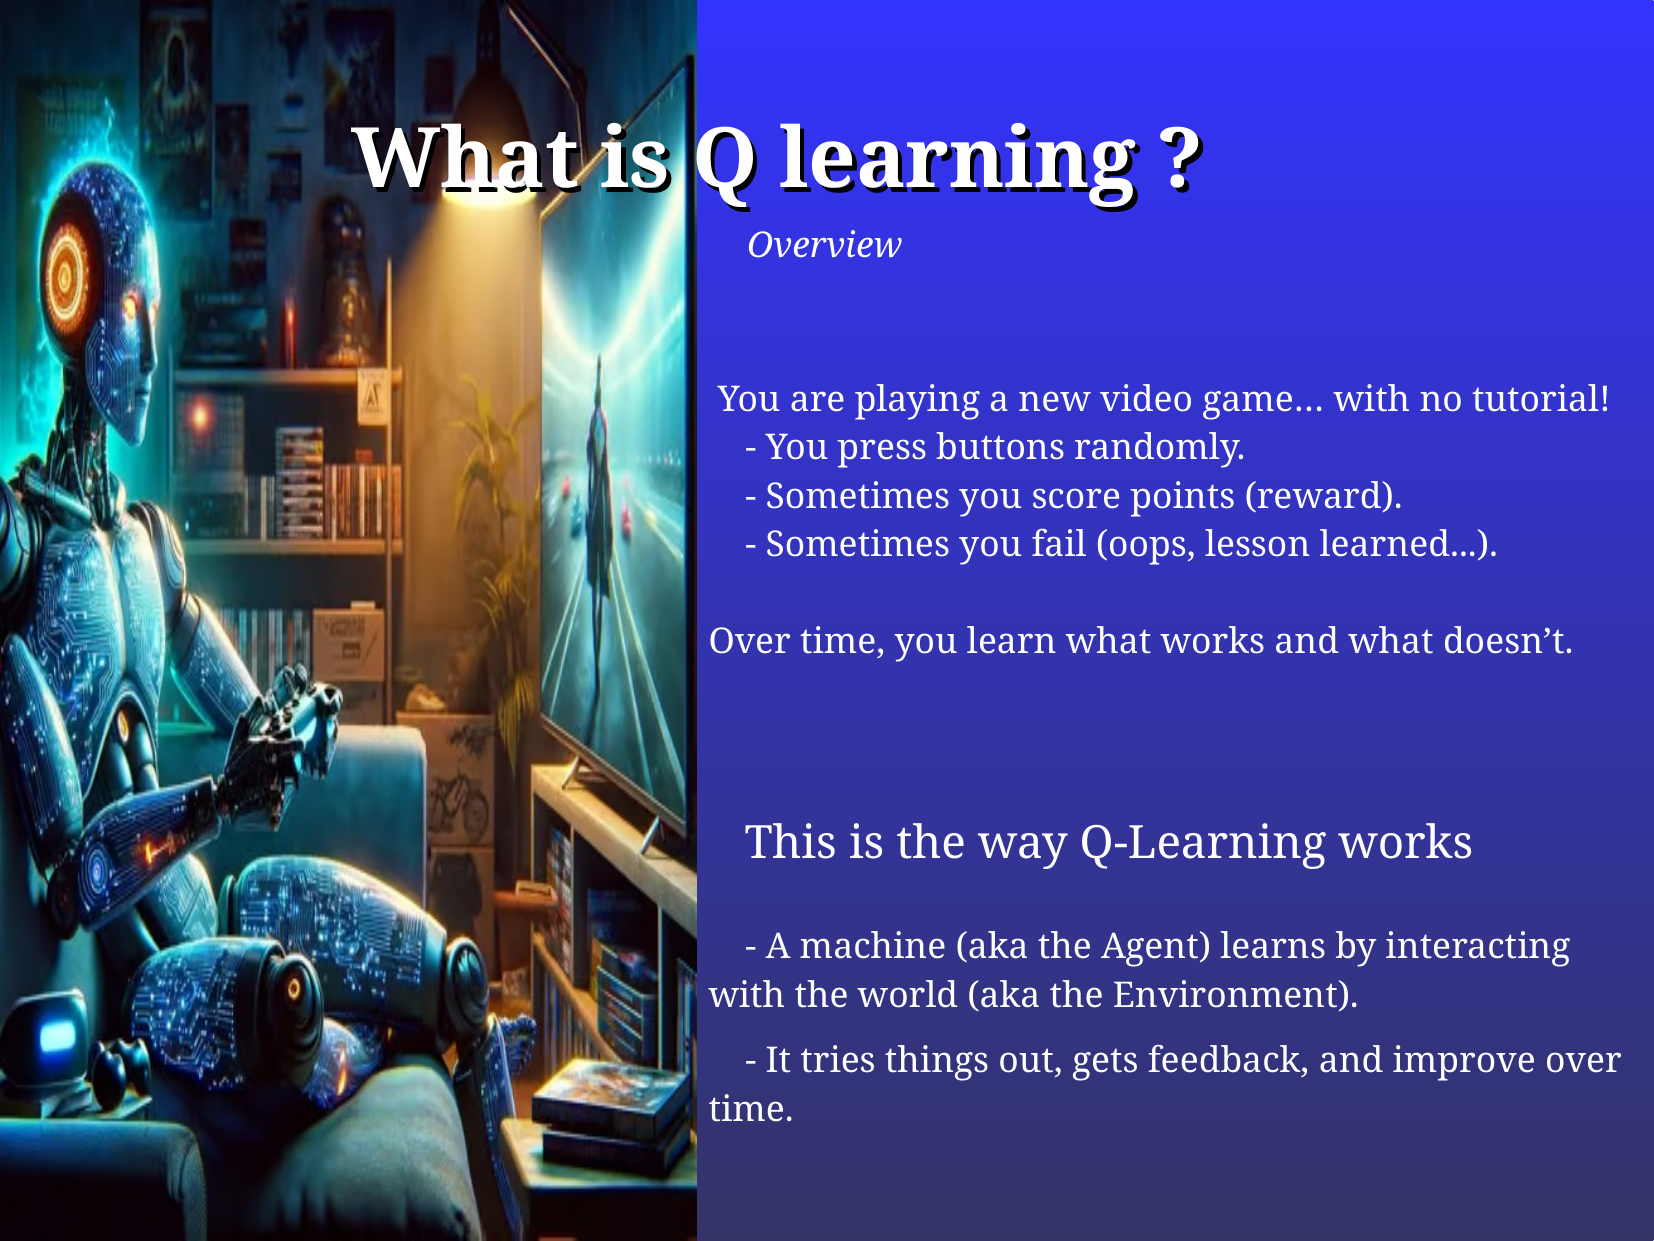

What is Q learning ?
Overview
 You are playing a new video game… with no tutorial!
 - You press buttons randomly.
 - Sometimes you score points (reward).
 - Sometimes you fail (oops, lesson learned...).
Over time, you learn what works and what doesn’t.
 This is the way Q-Learning works
 - A machine (aka the Agent) learns by interacting with the world (aka the Environment).
 - It tries things out, gets feedback, and improve over time.